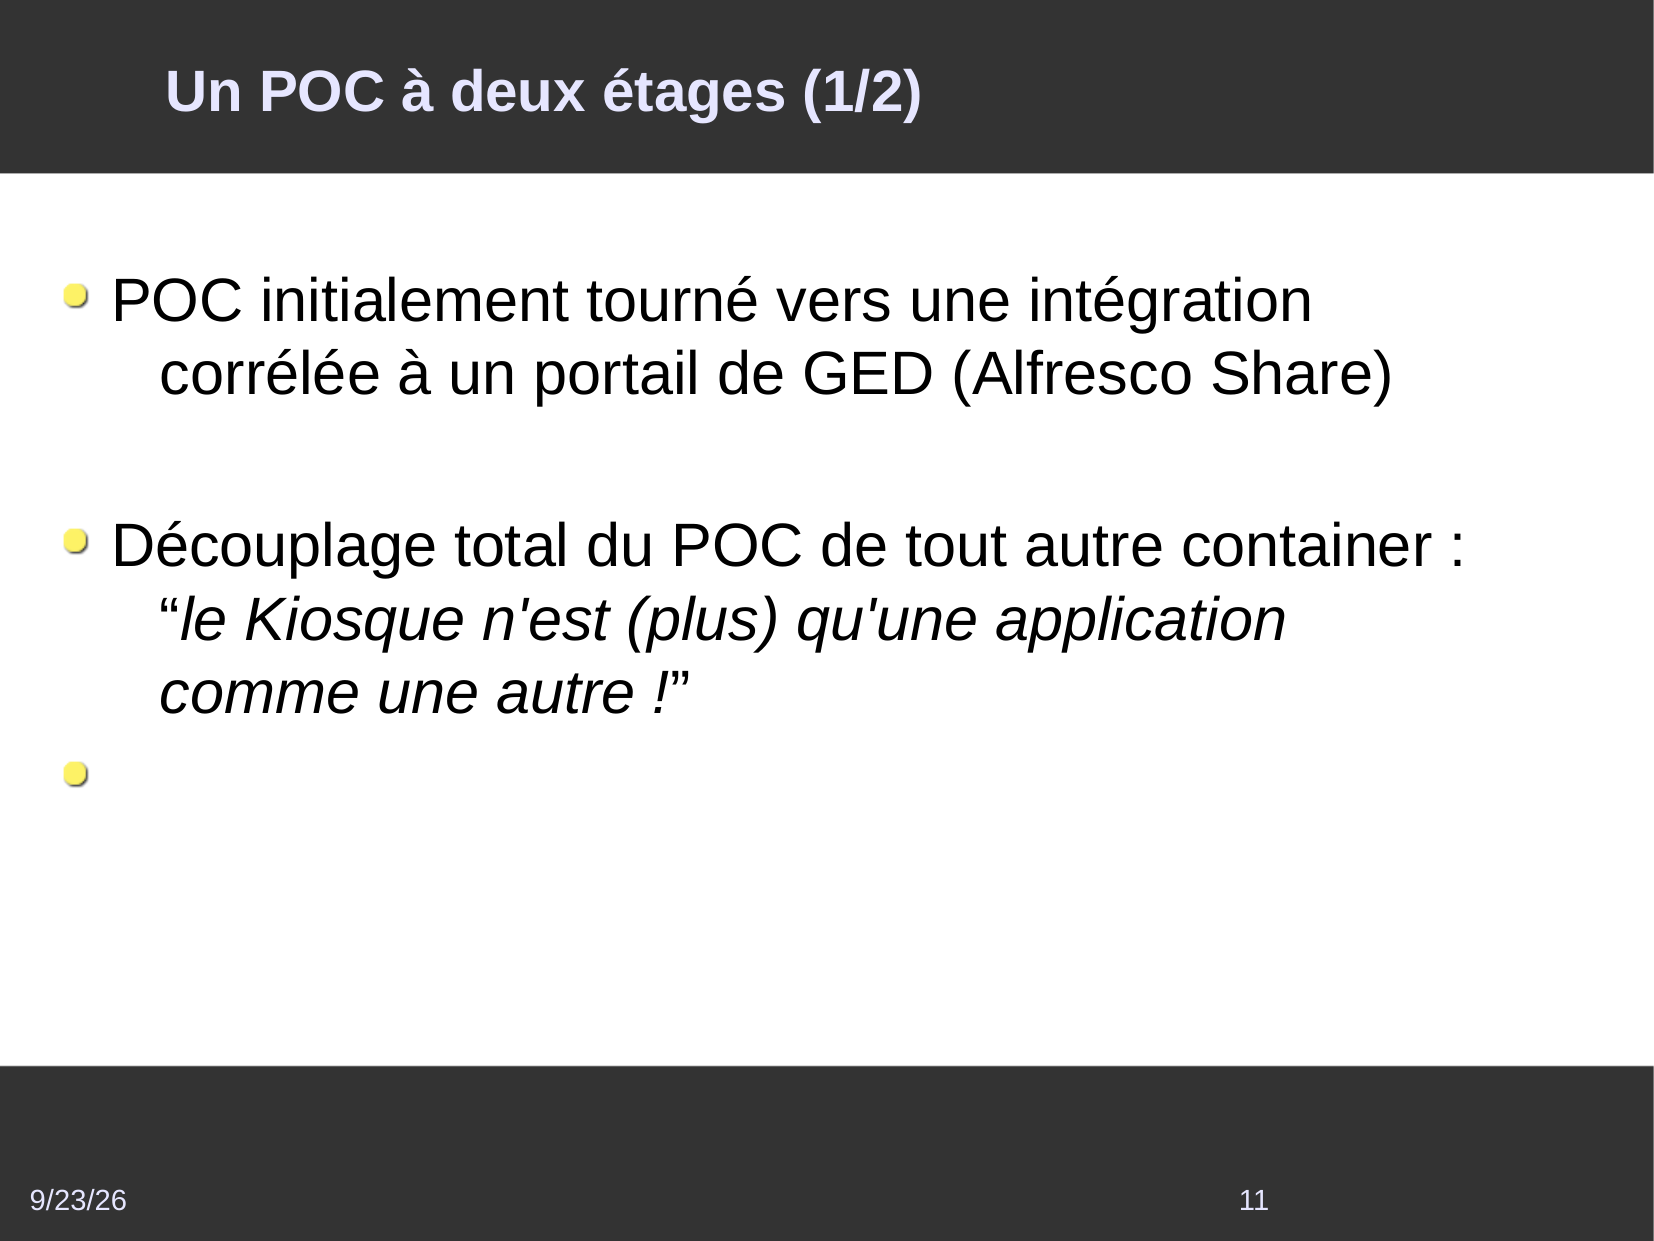

# Un POC à deux étages (1/2)
POC initialement tourné vers une intégration corrélée à un portail de GED (Alfresco Share)
Découplage total du POC de tout autre container : “le Kiosque n'est (plus) qu'une application comme une autre !”